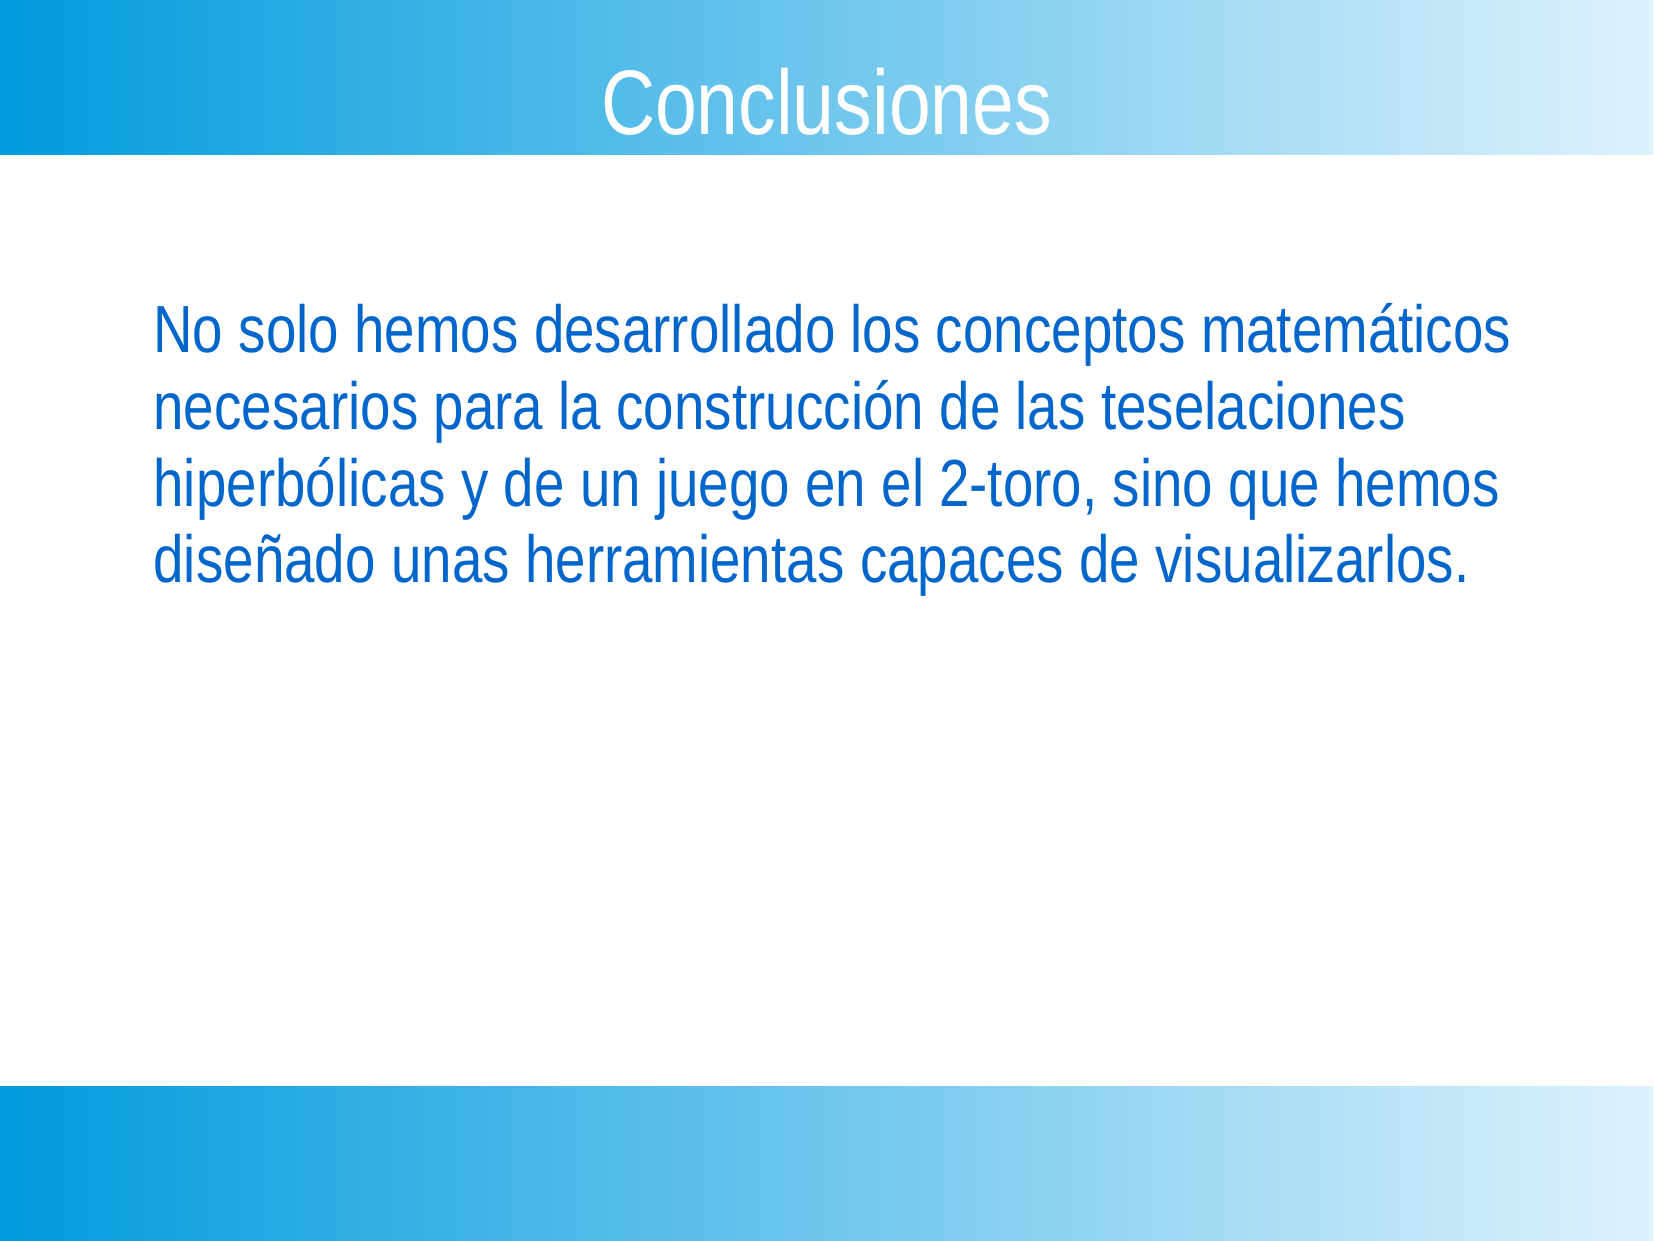

# Conclusiones
No solo hemos desarrollado los conceptos matemáticos necesarios para la construcción de las teselaciones hiperbólicas y de un juego en el 2-toro, sino que hemos diseñado unas herramientas capaces de visualizarlos.